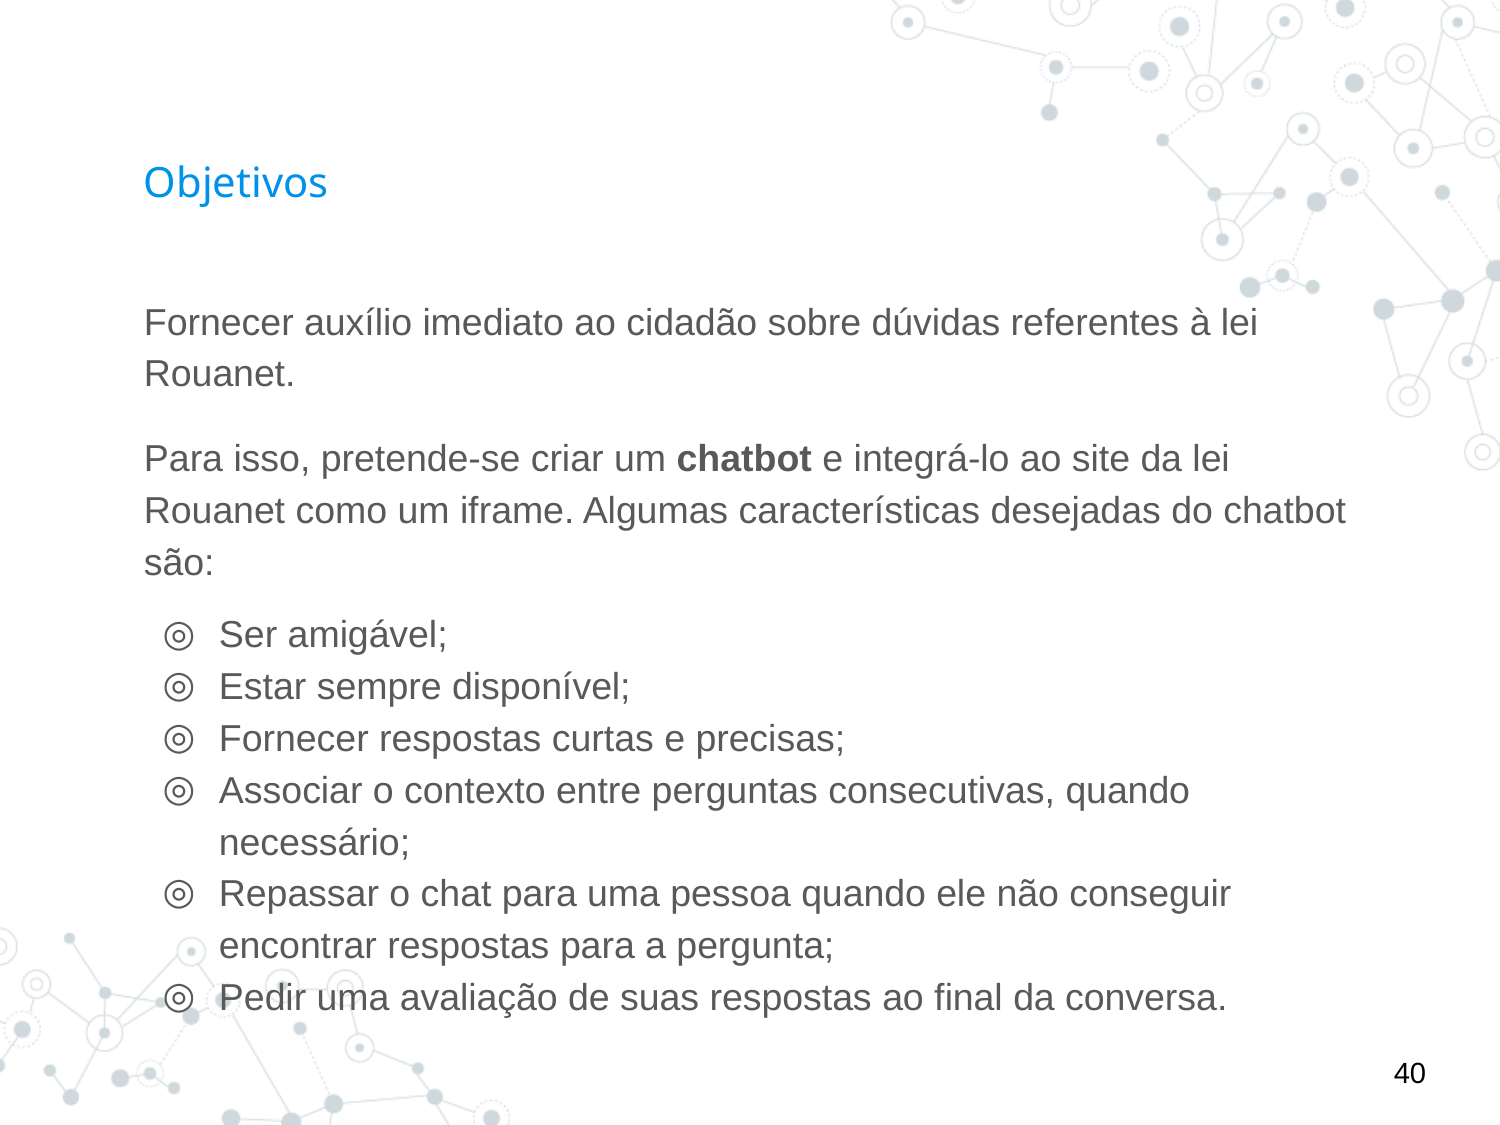

# Objetivos
Fornecer auxílio imediato ao cidadão sobre dúvidas referentes à lei Rouanet.
Para isso, pretende-se criar um chatbot e integrá-lo ao site da lei Rouanet como um iframe. Algumas características desejadas do chatbot são:
Ser amigável;
Estar sempre disponível;
Fornecer respostas curtas e precisas;
Associar o contexto entre perguntas consecutivas, quando necessário;
Repassar o chat para uma pessoa quando ele não conseguir encontrar respostas para a pergunta;
Pedir uma avaliação de suas respostas ao final da conversa.